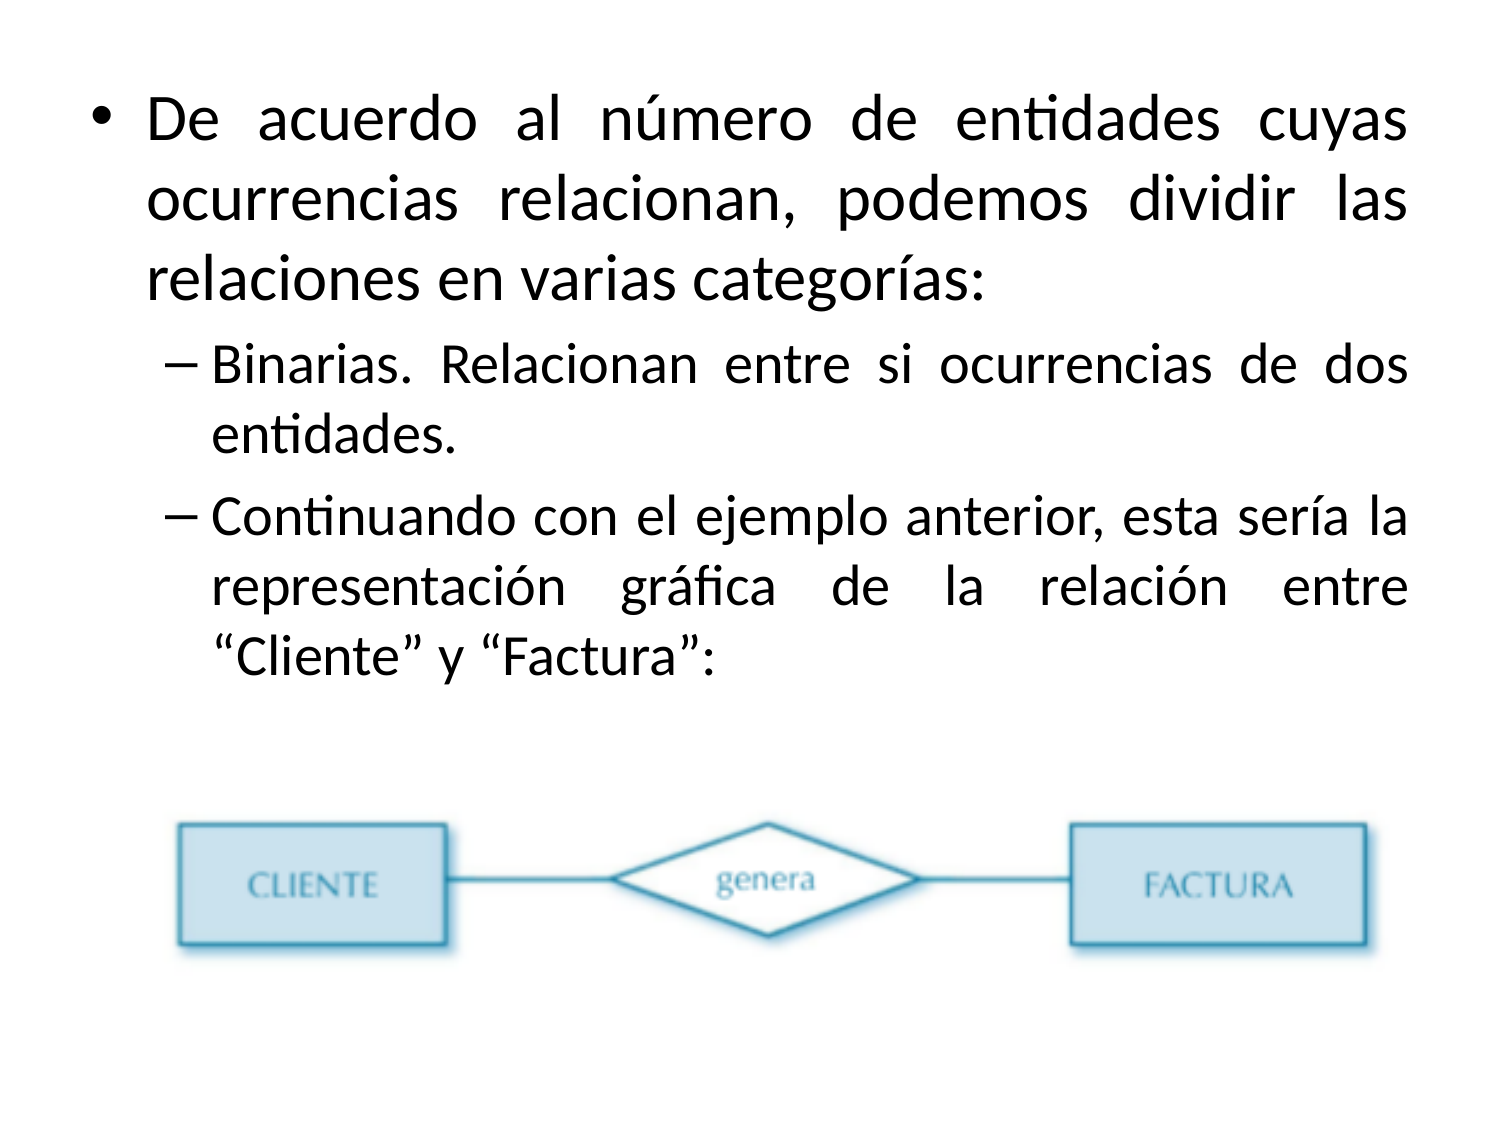

# De acuerdo al número de entidades cuyas ocurrencias relacionan, podemos dividir las relaciones en varias categorías:
Binarias. Relacionan entre si ocurrencias de dos entidades.
Continuando con el ejemplo anterior, esta sería la representación gráfica de la relación entre “Cliente” y “Factura”: